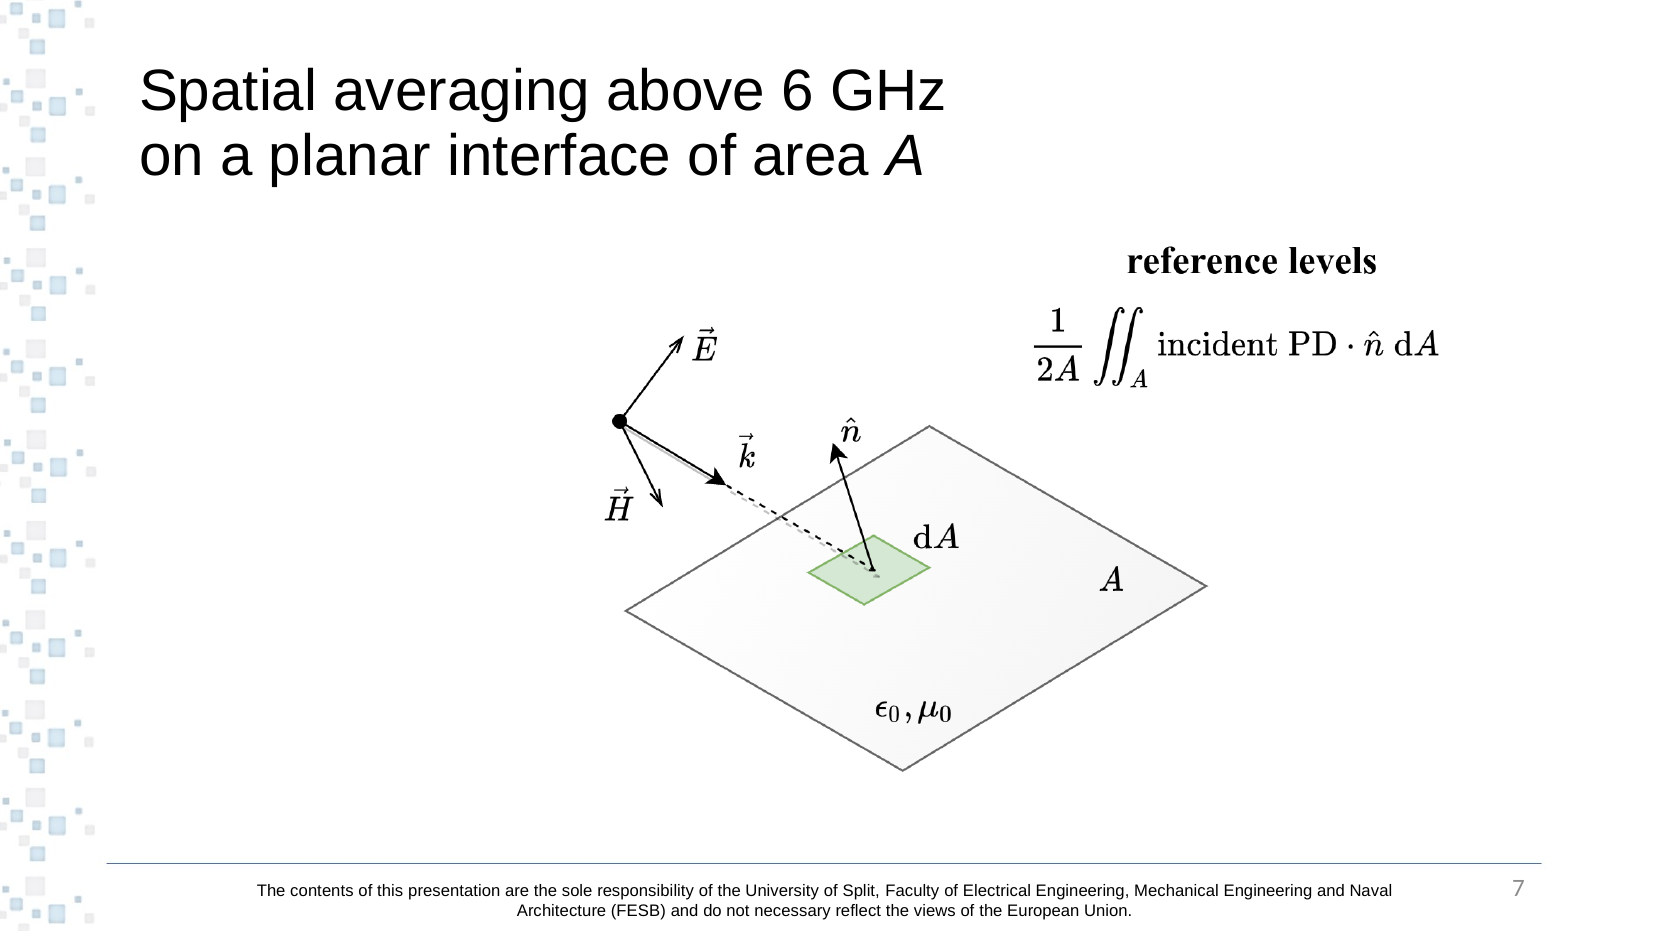

# Spatial averaging above 6 GHz on a planar interface of area A
7
The contents of this presentation are the sole responsibility of the University of Split, Faculty of Electrical Engineering, Mechanical Engineering and Naval Architecture (FESB) and do not necessary reflect the views of the European Union.